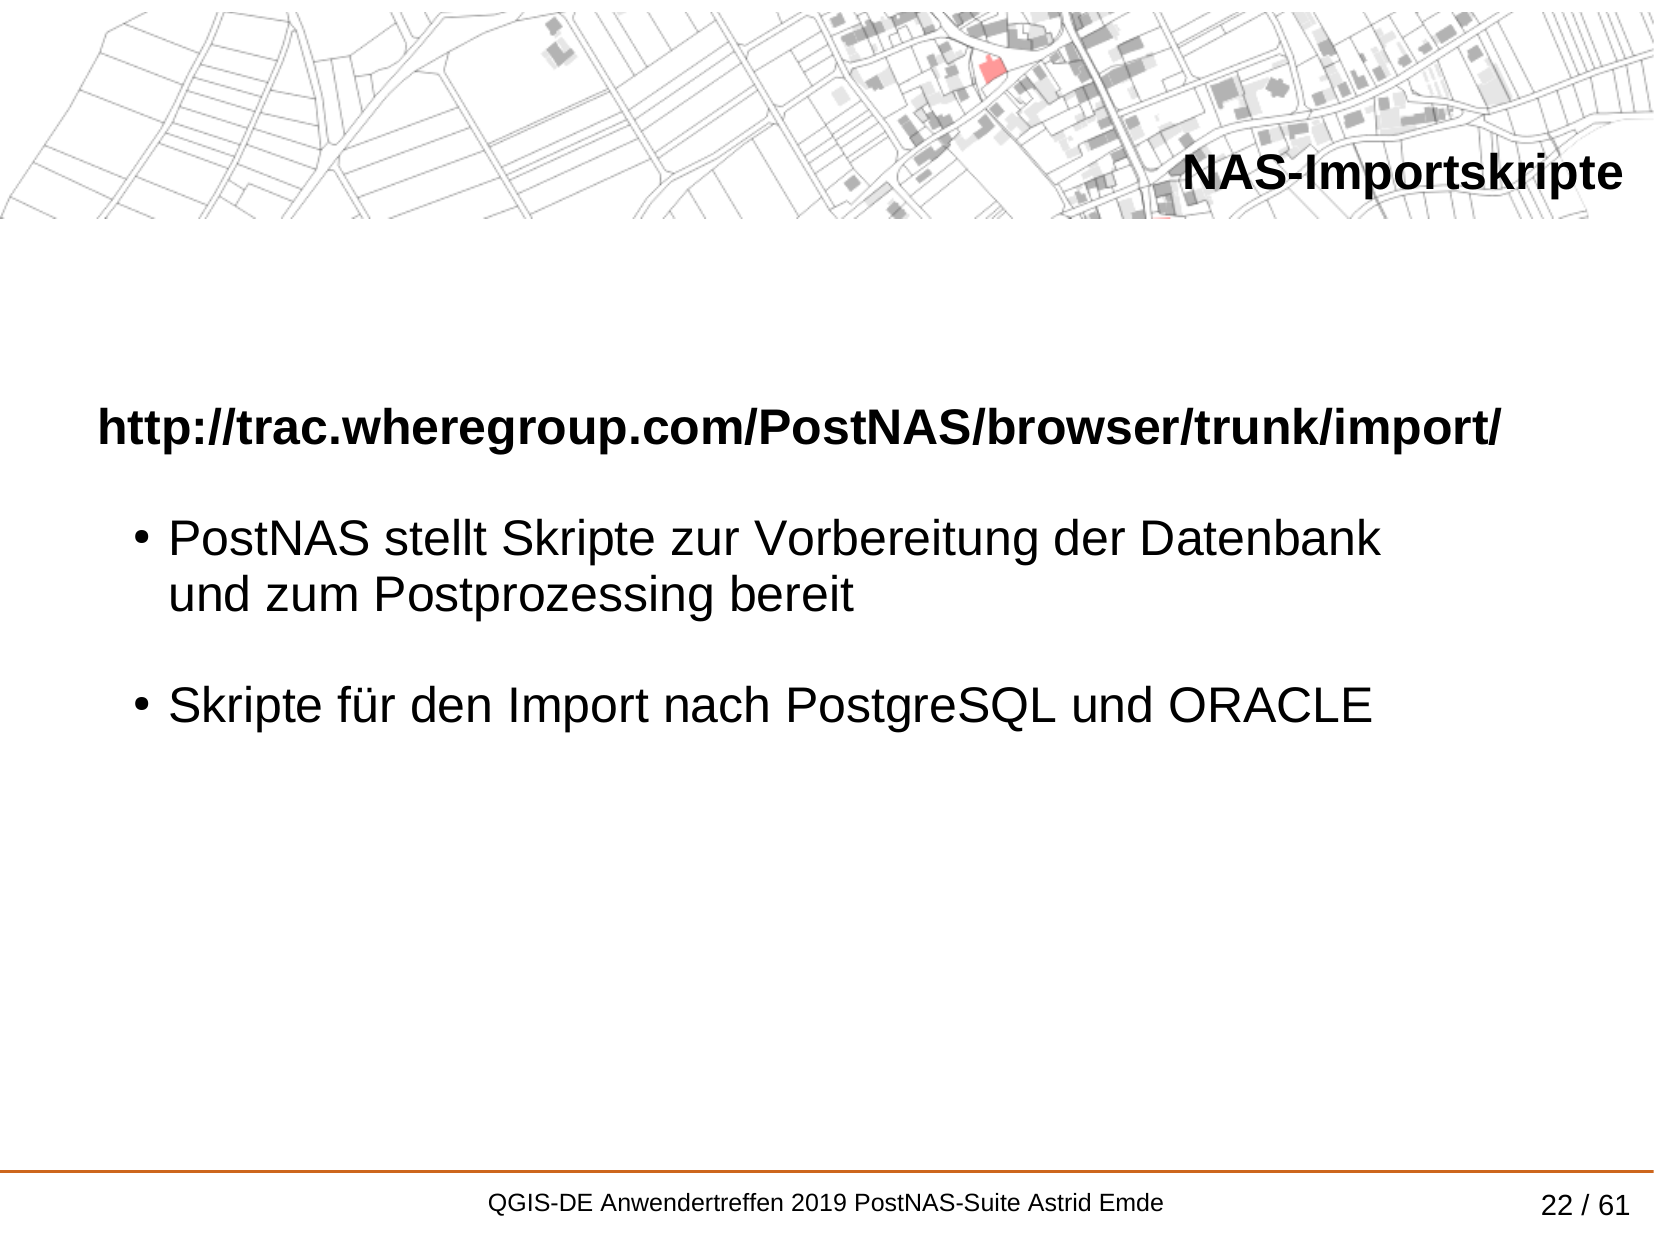

# NAS-Importskripte
http://trac.wheregroup.com/PostNAS/browser/trunk/import/
PostNAS stellt Skripte zur Vorbereitung der Datenbank
und zum Postprozessing bereit
Skripte für den Import nach PostgreSQL und ORACLE